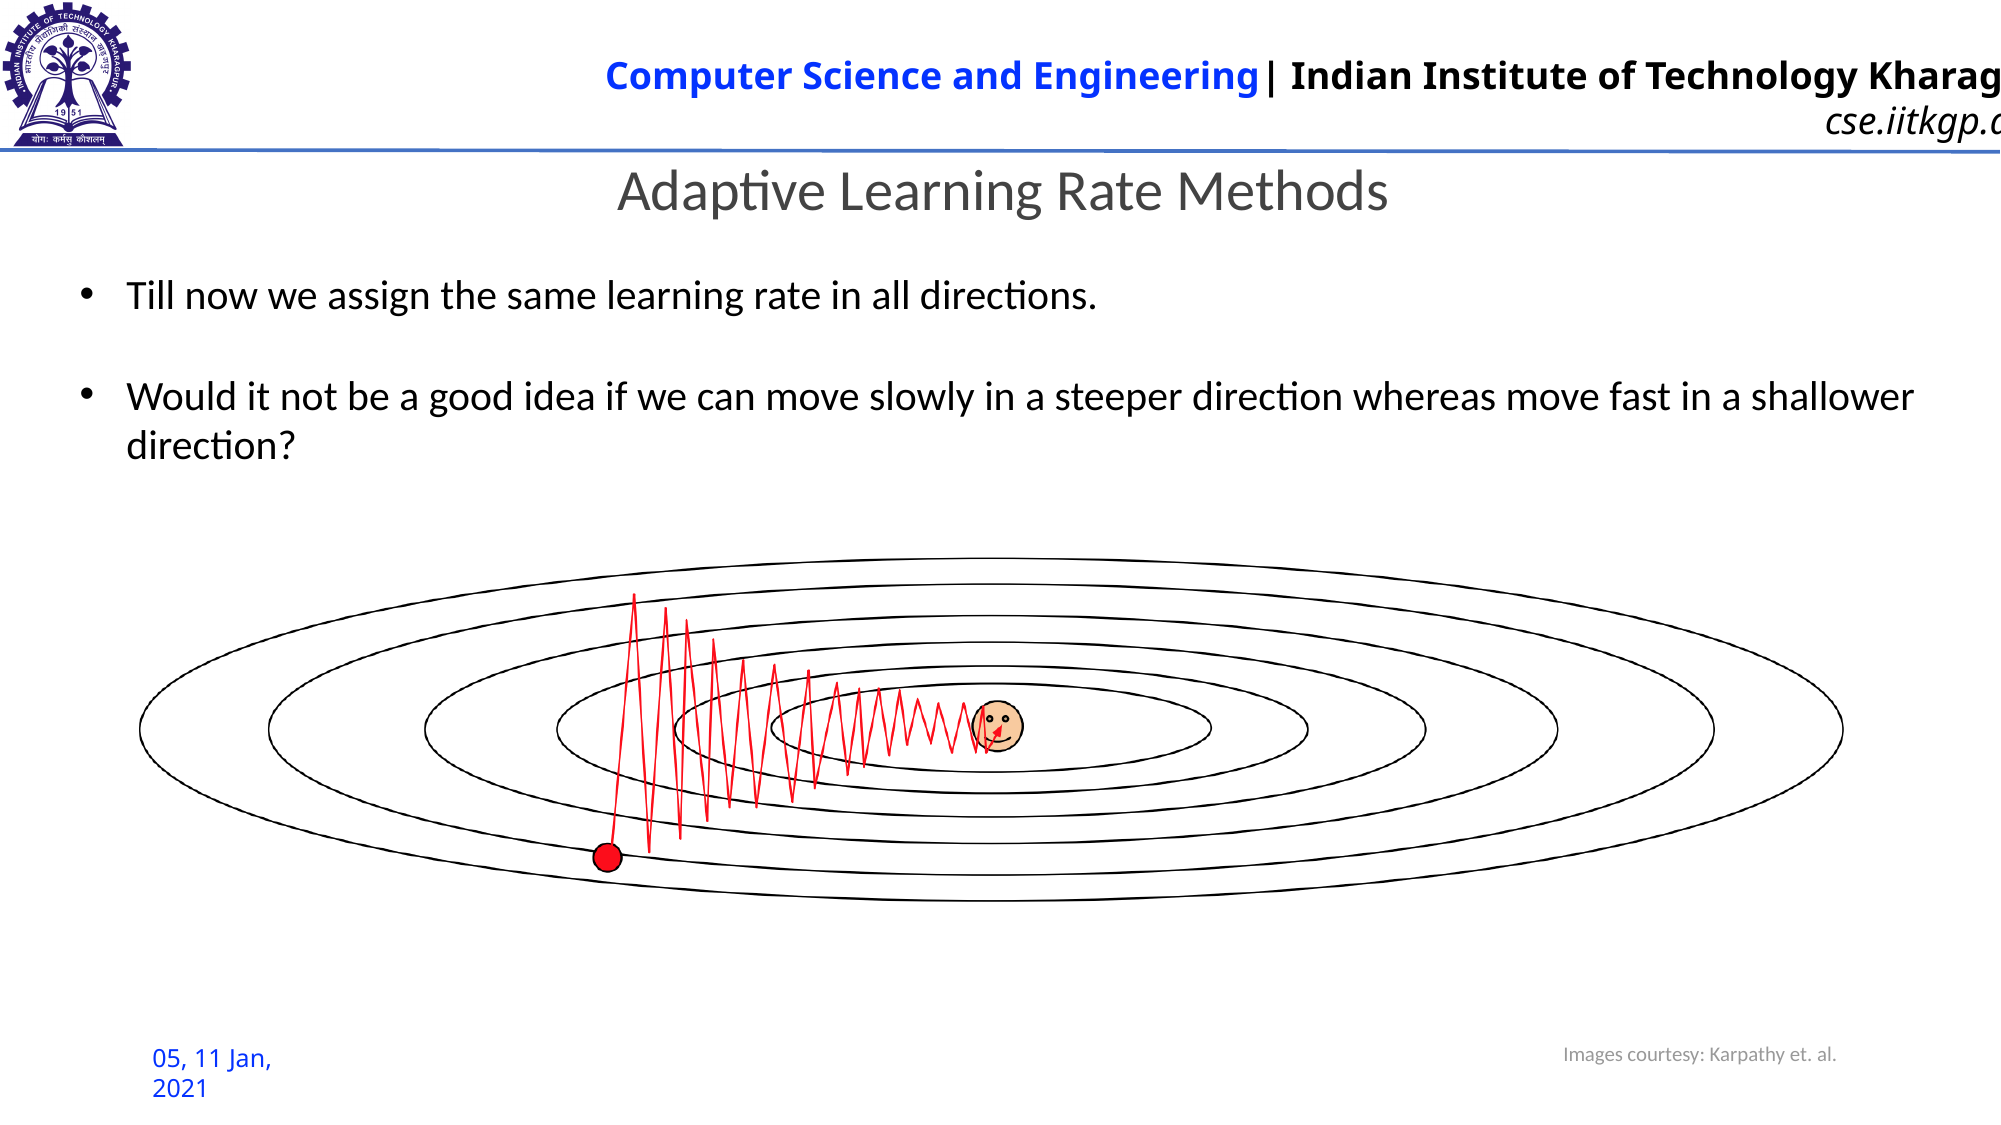

Adaptive Learning Rate Methods
Till now we assign the same learning rate in all directions.
Would it not be a good idea if we can move slowly in a steeper direction whereas move fast in a shallower direction?
Images courtesy: Karpathy et. al.
05, 11 Jan, 2021